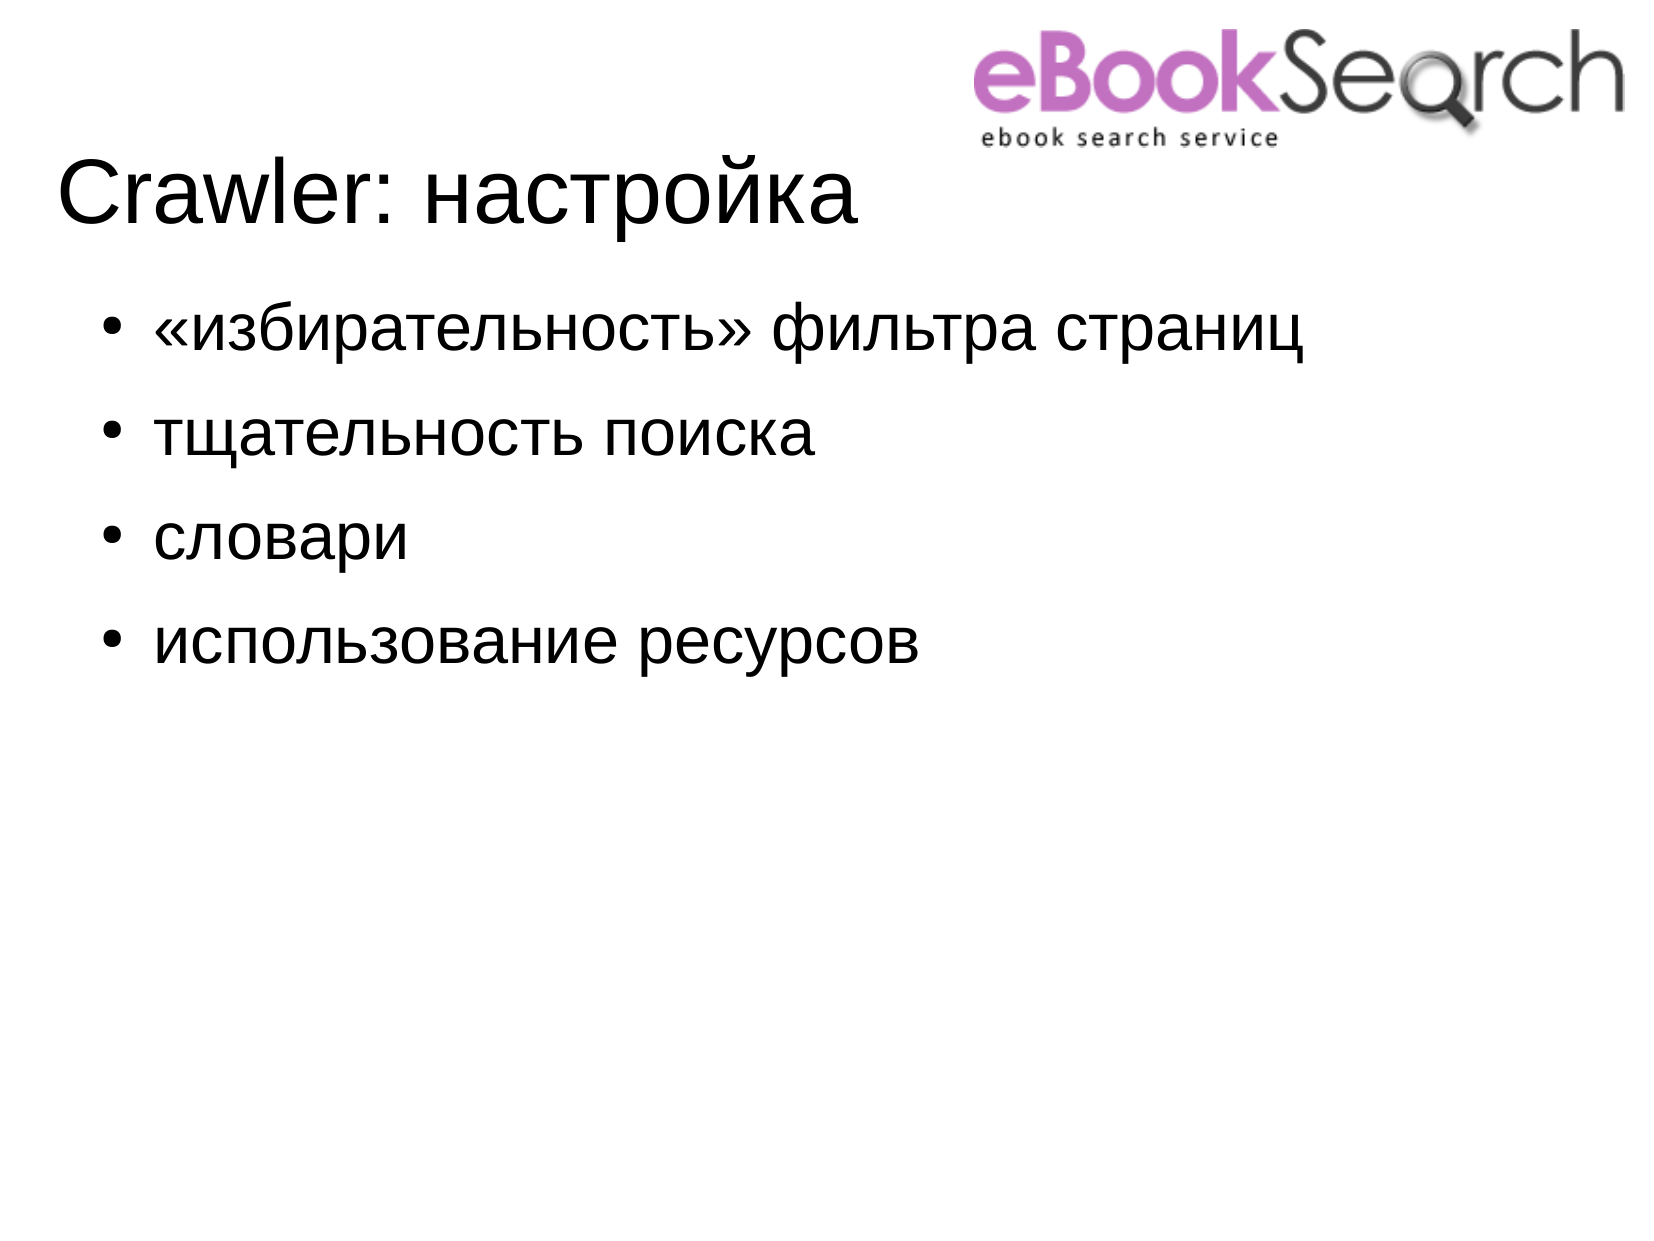

# Crawler: настройка
«избирательность» фильтра страниц
тщательность поиска
словари
использование ресурсов